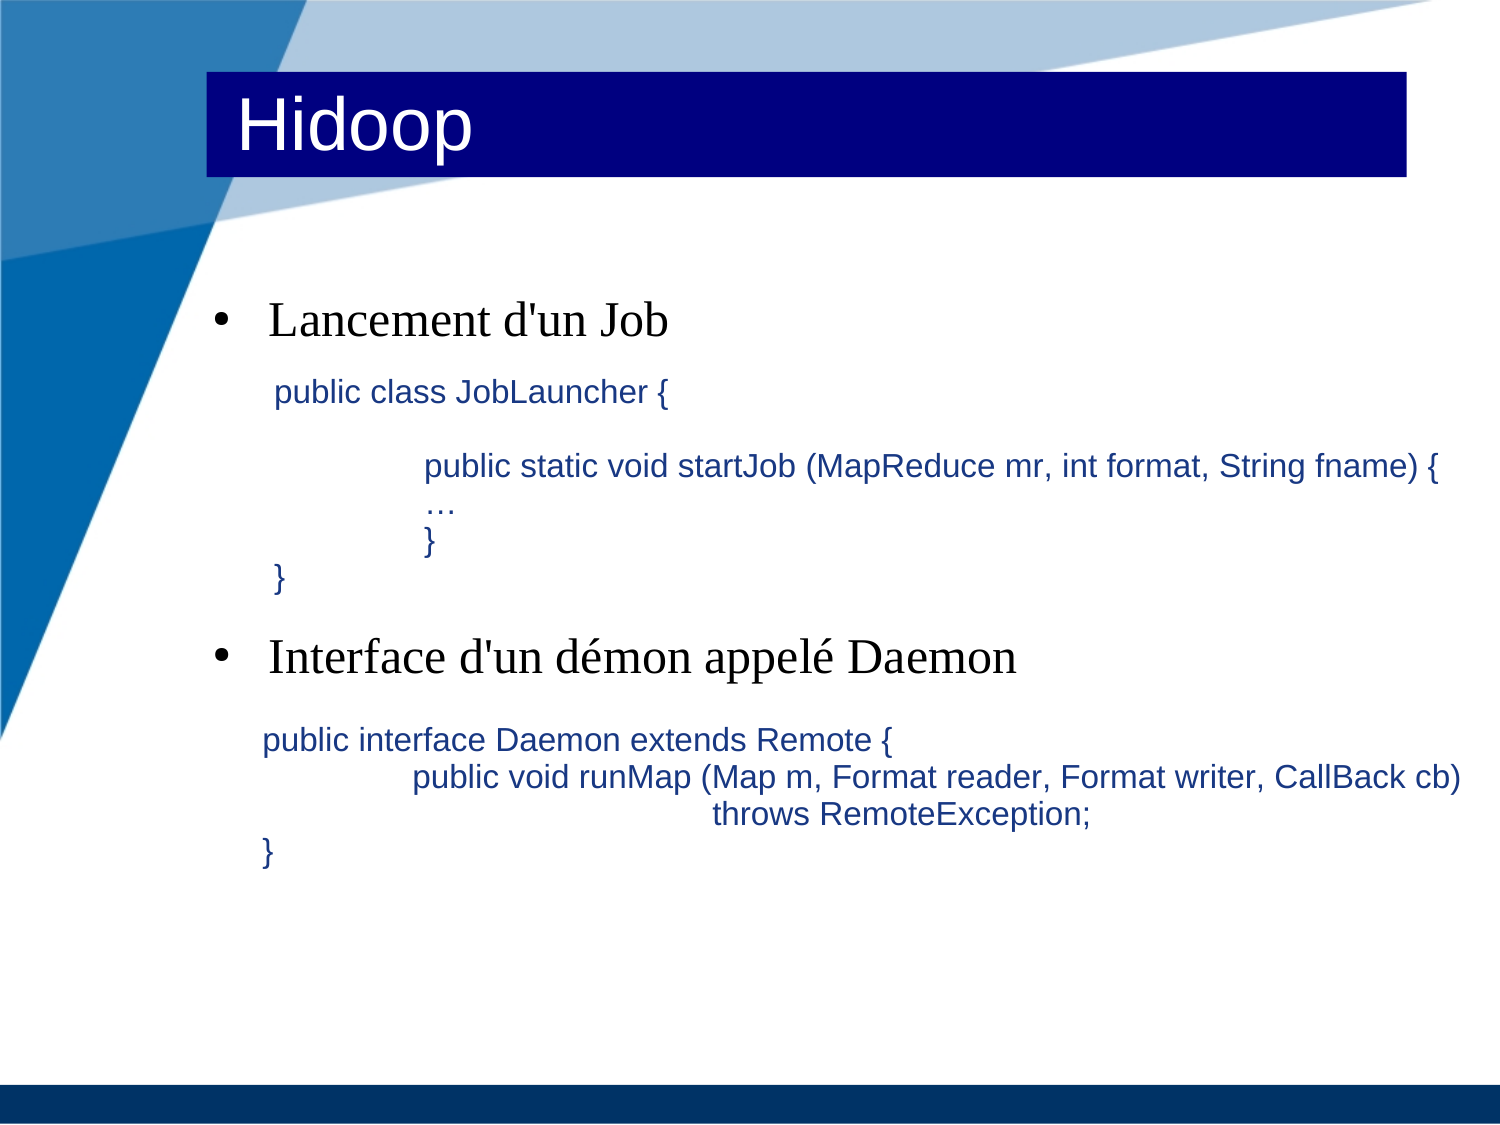

# Hidoop
Lancement d'un Job
public class JobLauncher {
	public static void startJob (MapReduce mr, int format, String fname) {
	…
	}
}
Interface d'un démon appelé Daemon
public interface Daemon extends Remote {
	public void runMap (Map m, Format reader, Format writer, CallBack cb)
			throws RemoteException;
}